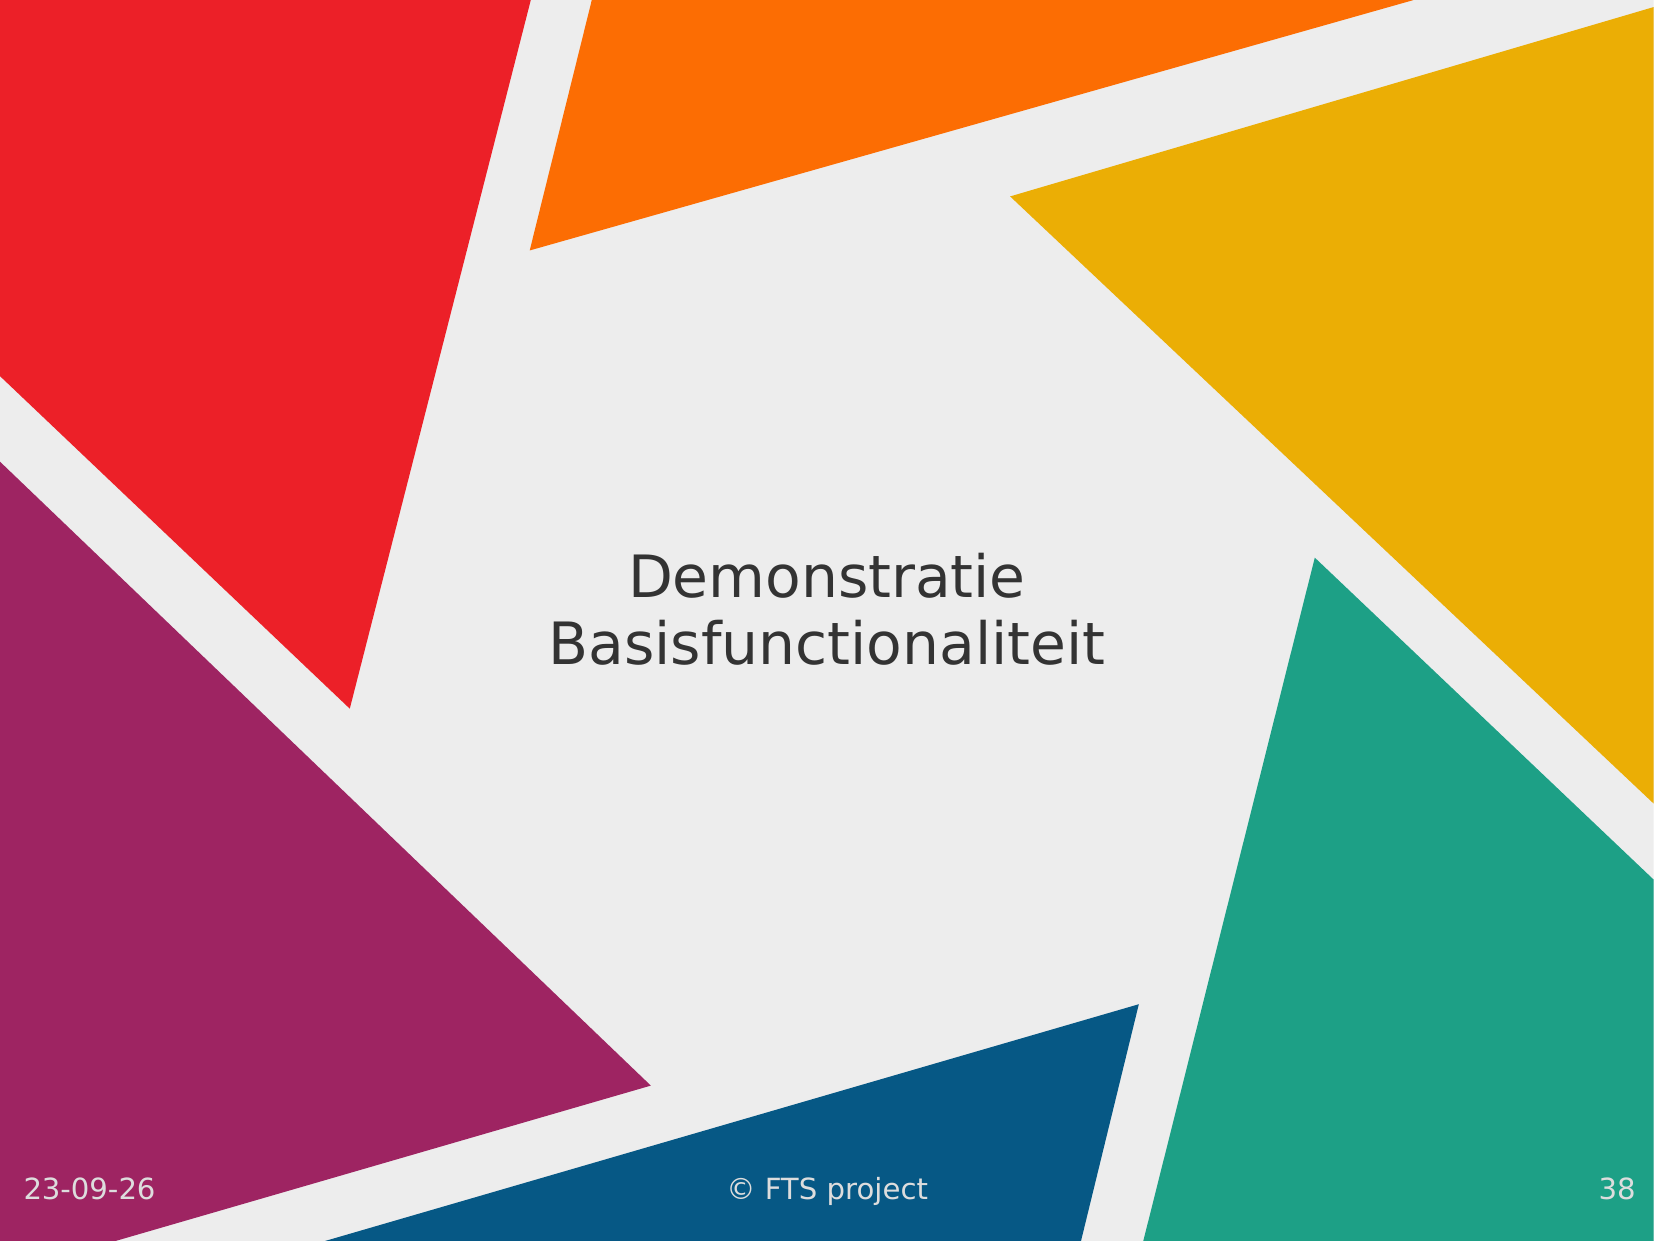

# Demonstratie Basisfunctionaliteit
© FTS project
38